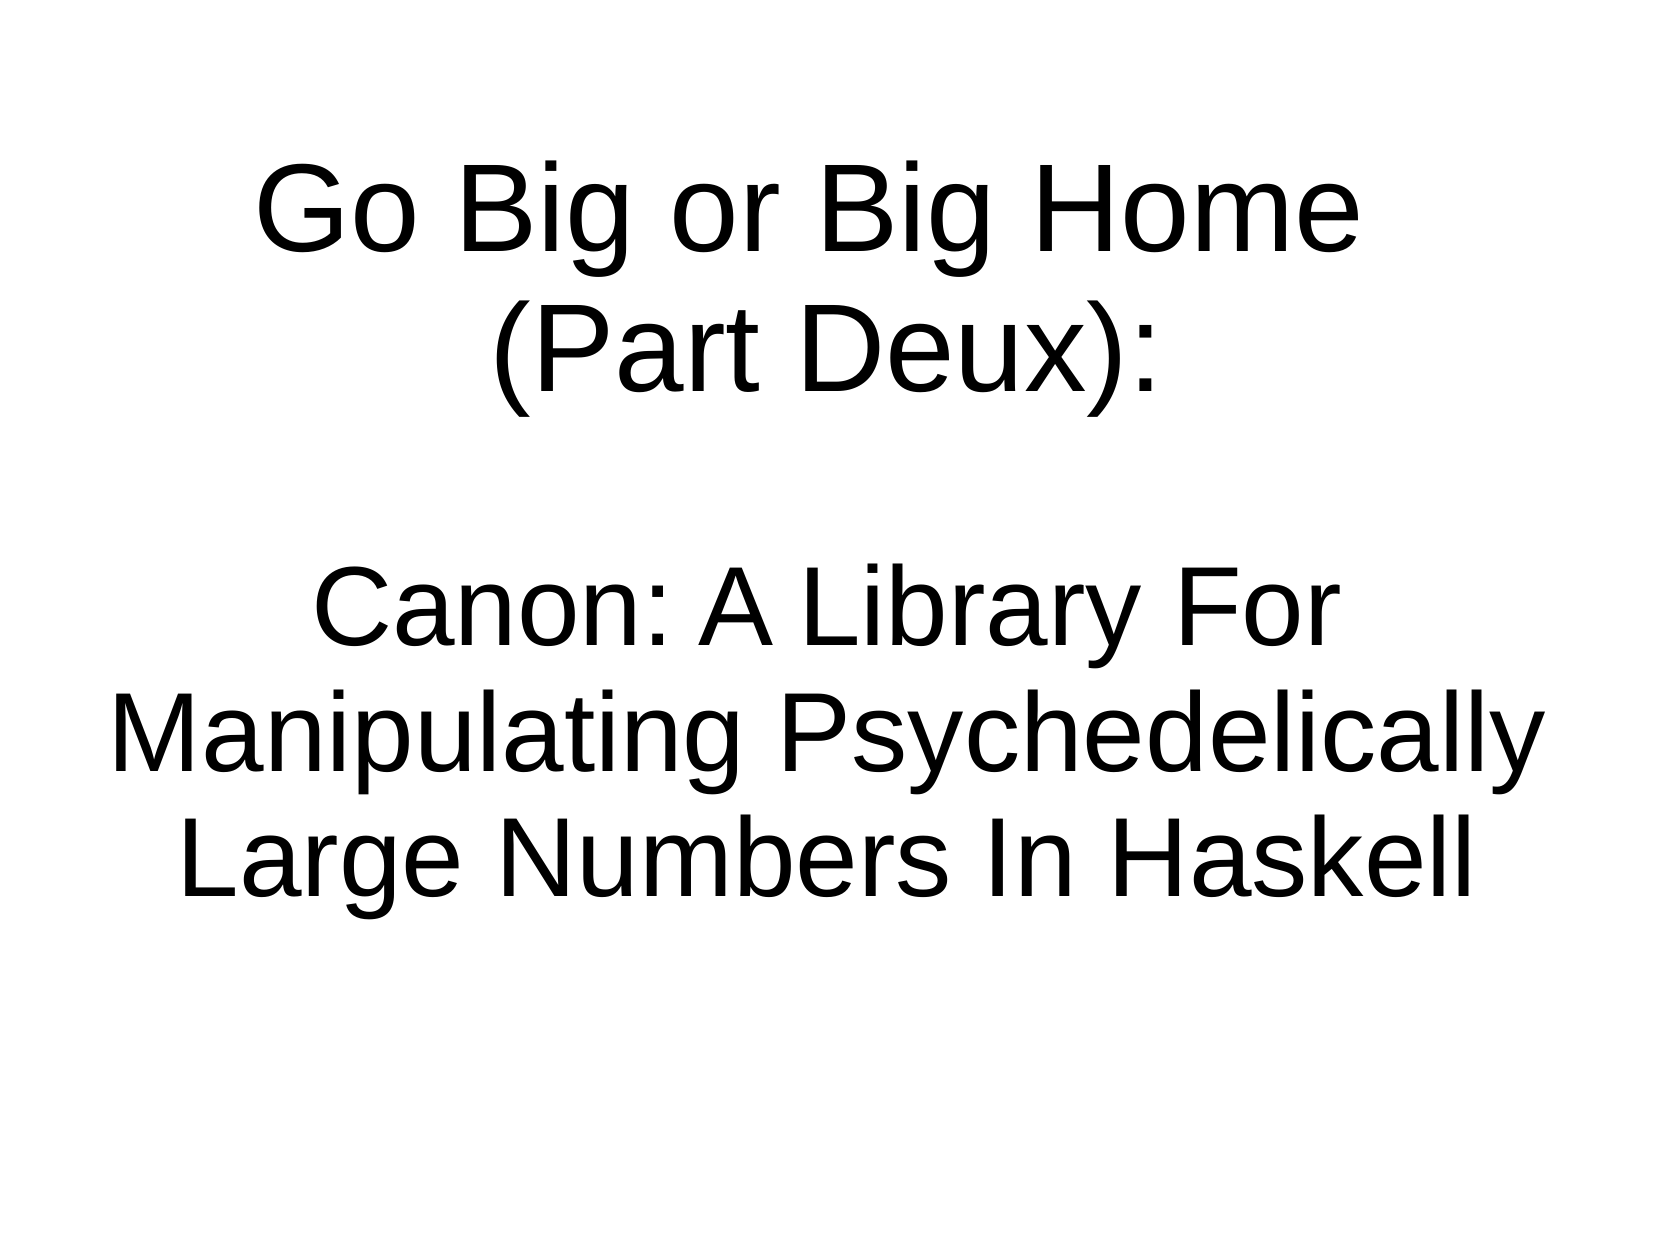

# Go Big or Big Home (Part Deux):
Canon: A Library For Manipulating Psychedelically Large Numbers In Haskell